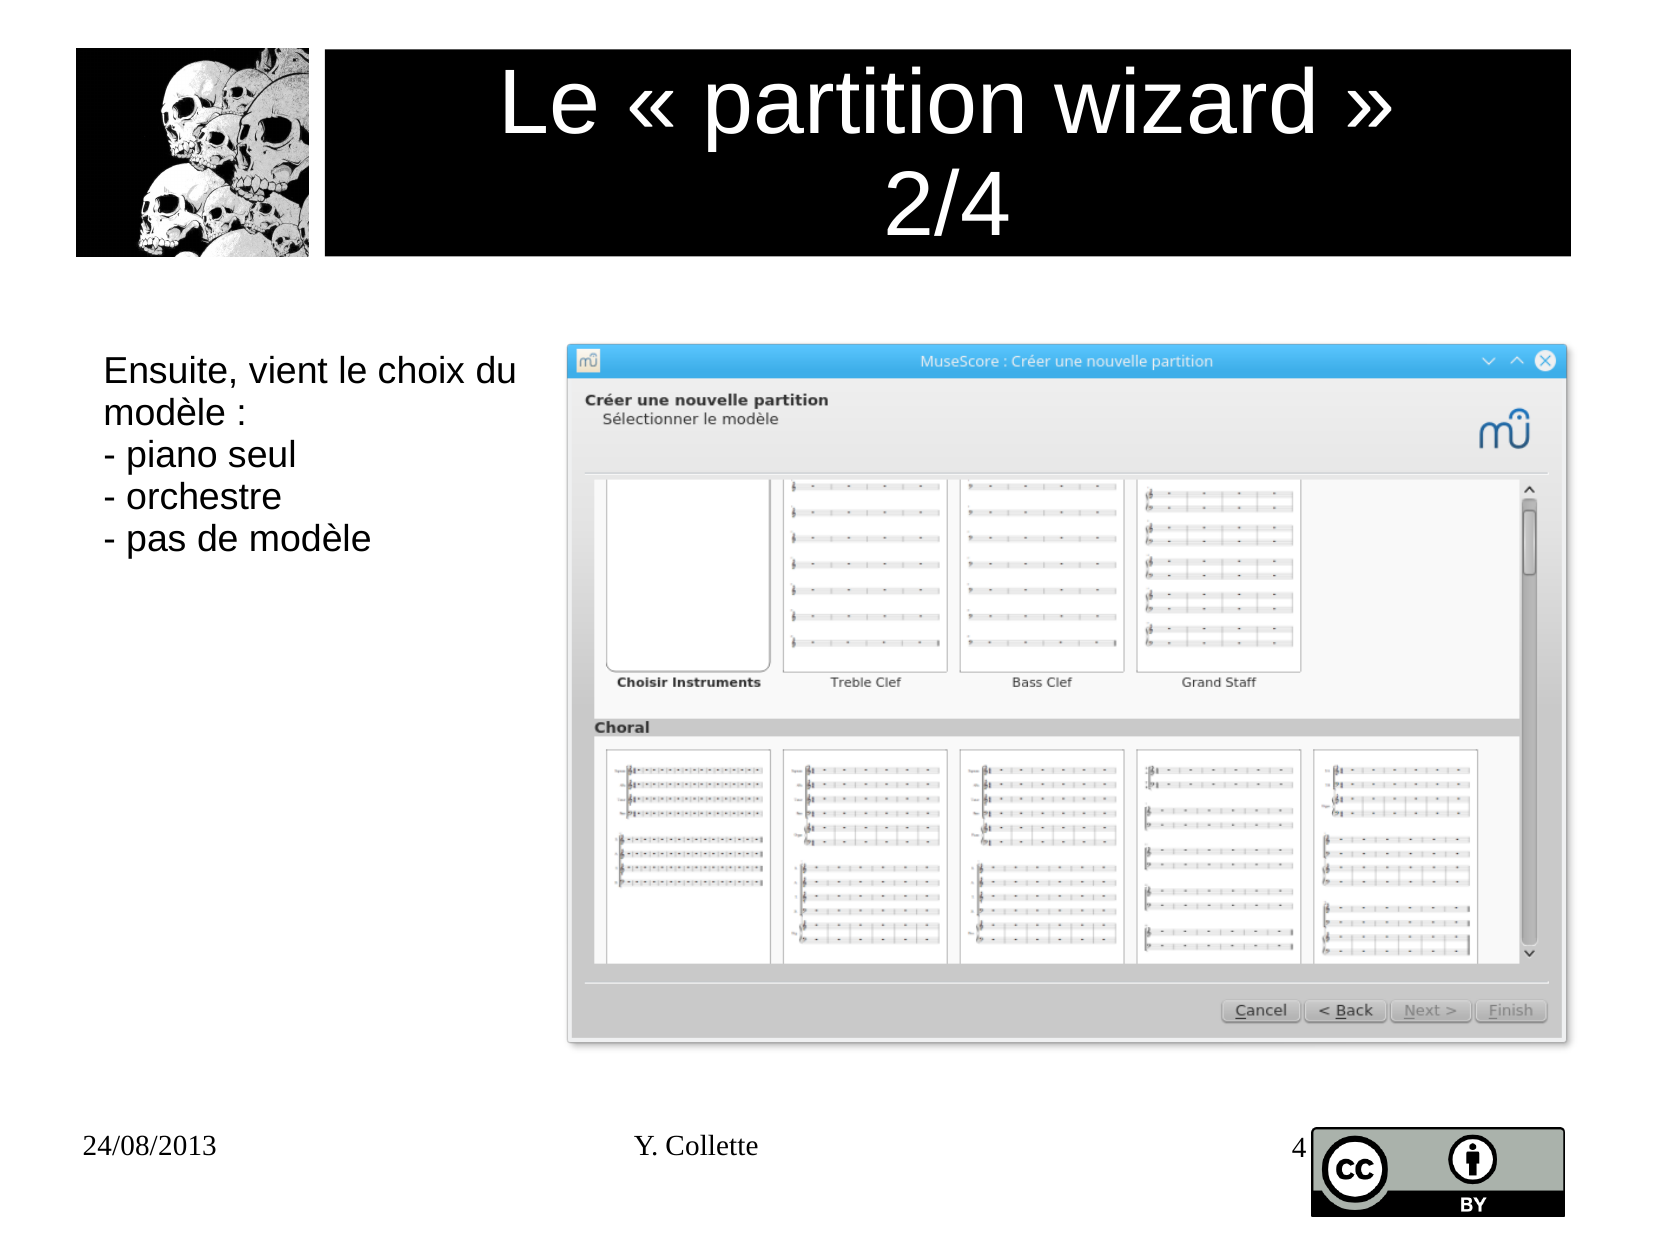

# Le « partition wizard » 2/4
Ensuite, vient le choix du modèle :
- piano seul
- orchestre
- pas de modèle
Y. Collette
4